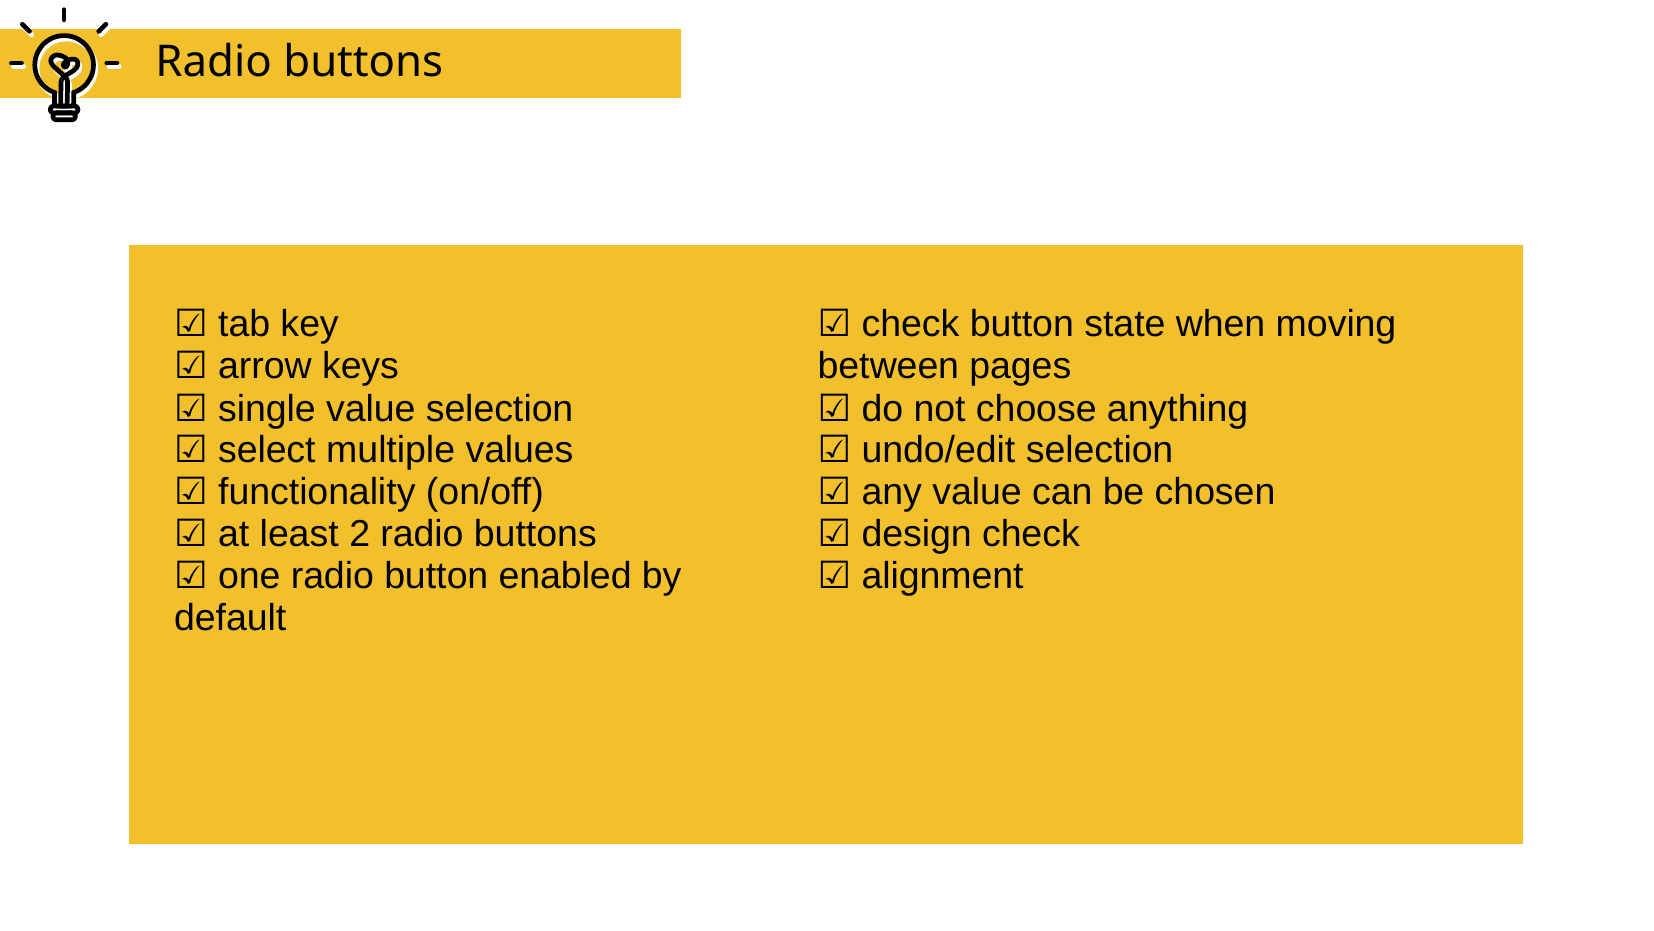

# Radio buttons
| ☑ tab key ☑ arrow keys ☑ single value selection ☑ select multiple values ☑ functionality (on/off) ☑ at least 2 radio buttons ☑ one radio button enabled by default | ☑ check button state when moving between pages ☑ do not choose anything ☑ undo/edit selection ☑ any value can be chosen ☑ design check ☑ alignment |
| --- | --- |